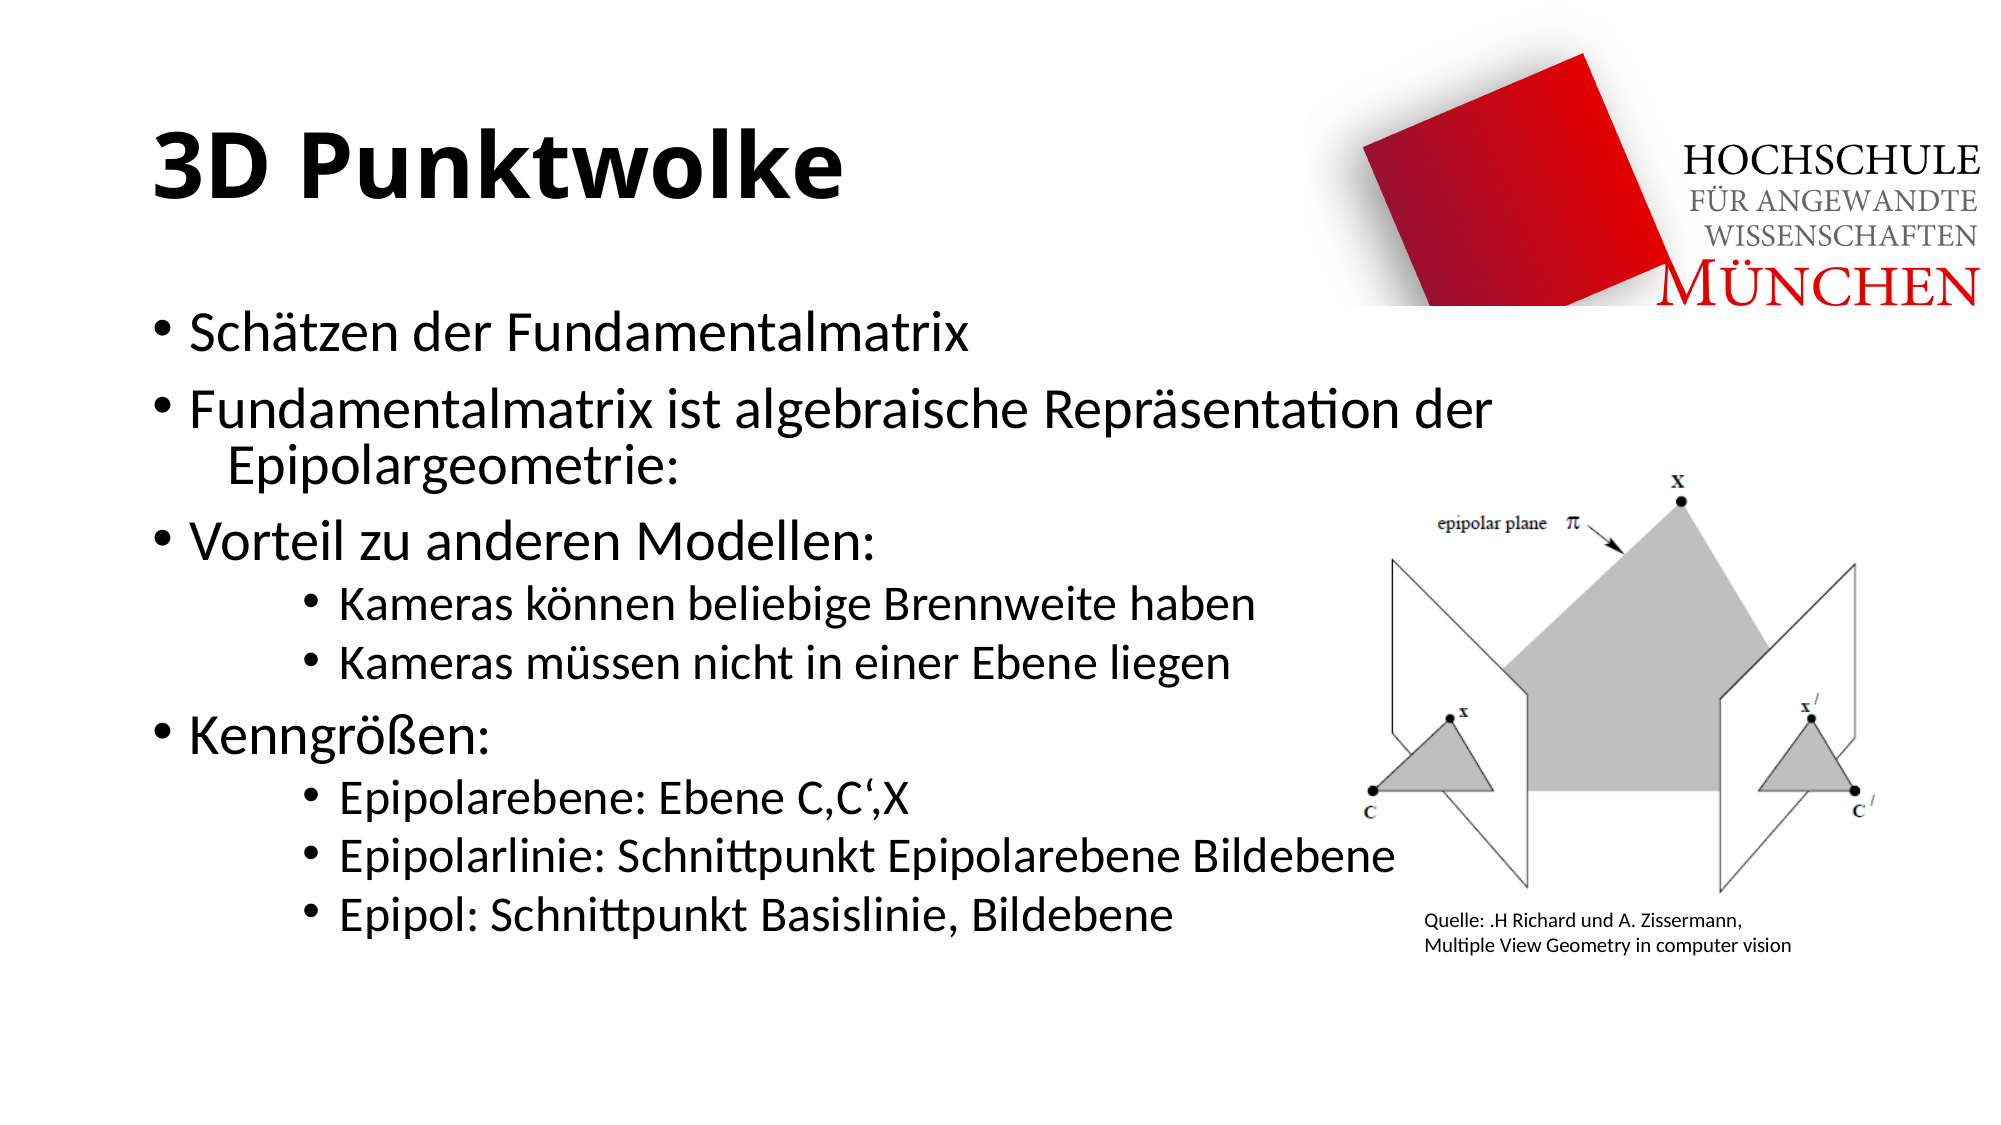

# 3D Punktwolke
Schätzen der Fundamentalmatrix
Fundamentalmatrix ist algebraische Repräsentation der Epipolargeometrie:
Vorteil zu anderen Modellen:
Kameras können beliebige Brennweite haben
Kameras müssen nicht in einer Ebene liegen
Kenngrößen:
Epipolarebene: Ebene C,C‘,X
Epipolarlinie: Schnittpunkt Epipolarebene Bildebene
Epipol: Schnittpunkt Basislinie, Bildebene
Quelle: .H Richard und A. Zissermann,
Multiple View Geometry in computer vision